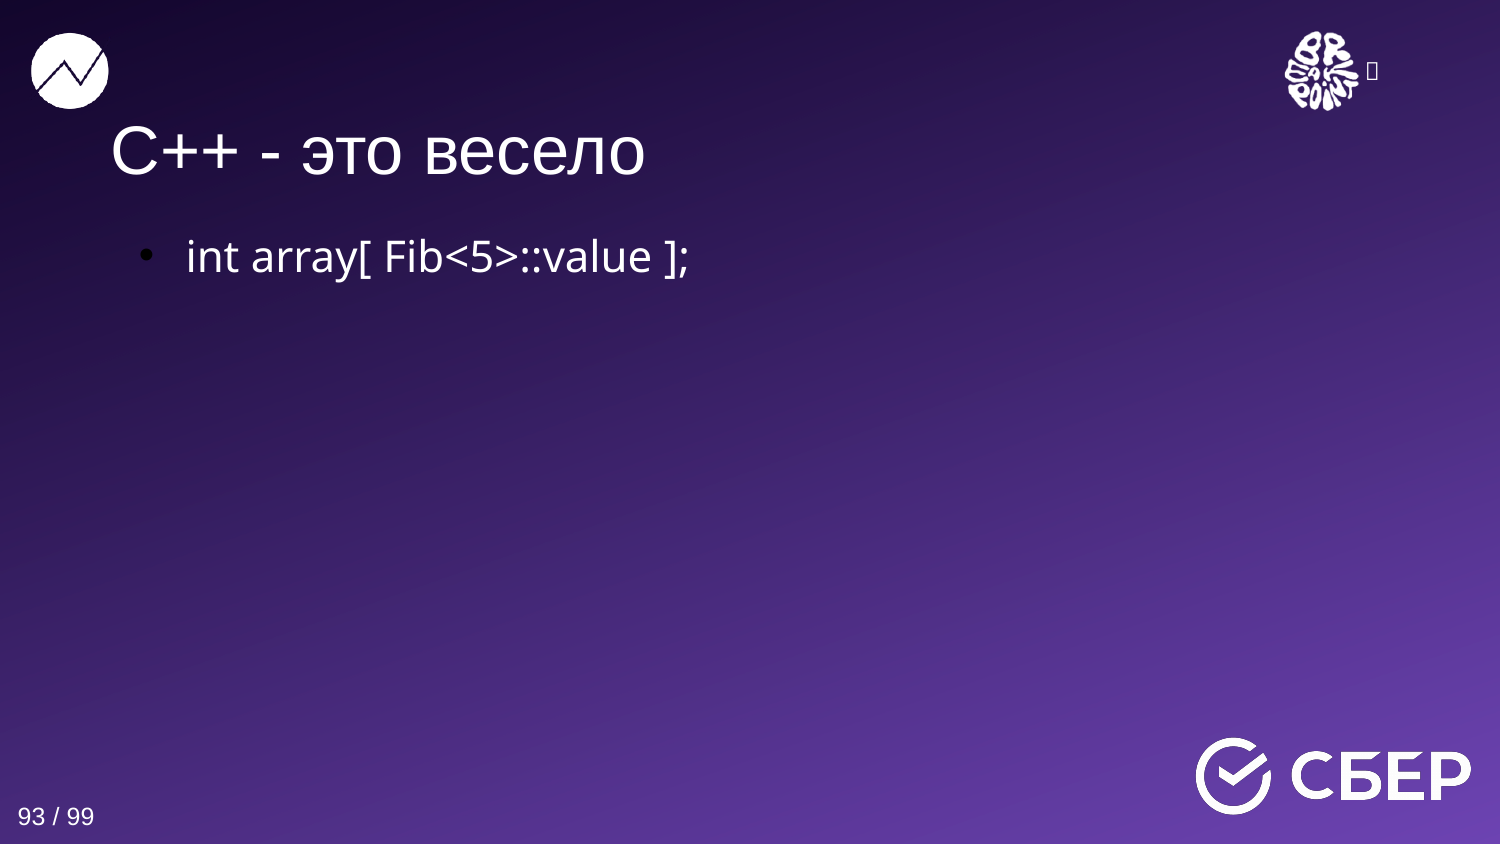

🐙
# C++ - это весело
int array[ Fib<5>::value ];